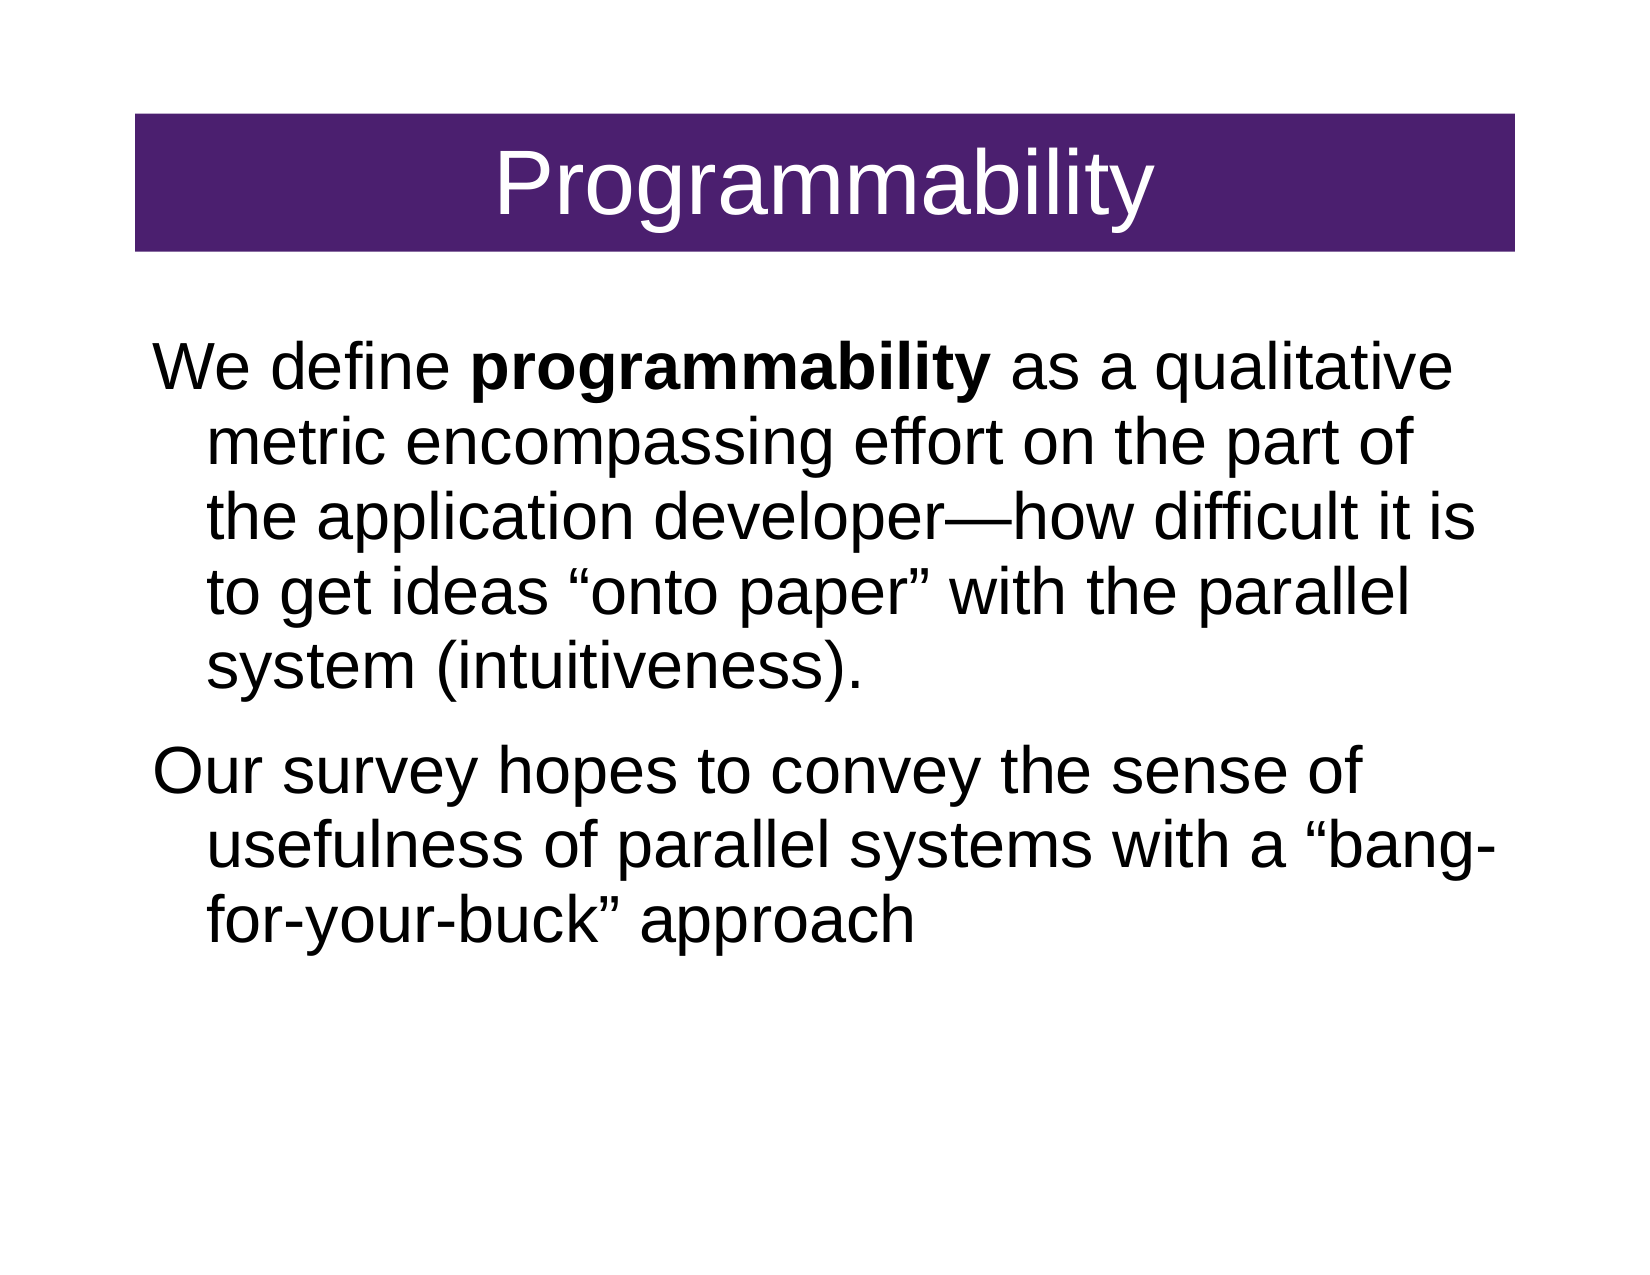

Programmability
# We define programmability as a qualitative metric encompassing effort on the part of the application developer—how difficult it is to get ideas “onto paper” with the parallel system (intuitiveness).
Our survey hopes to convey the sense of usefulness of parallel systems with a “bang-for-your-buck” approach